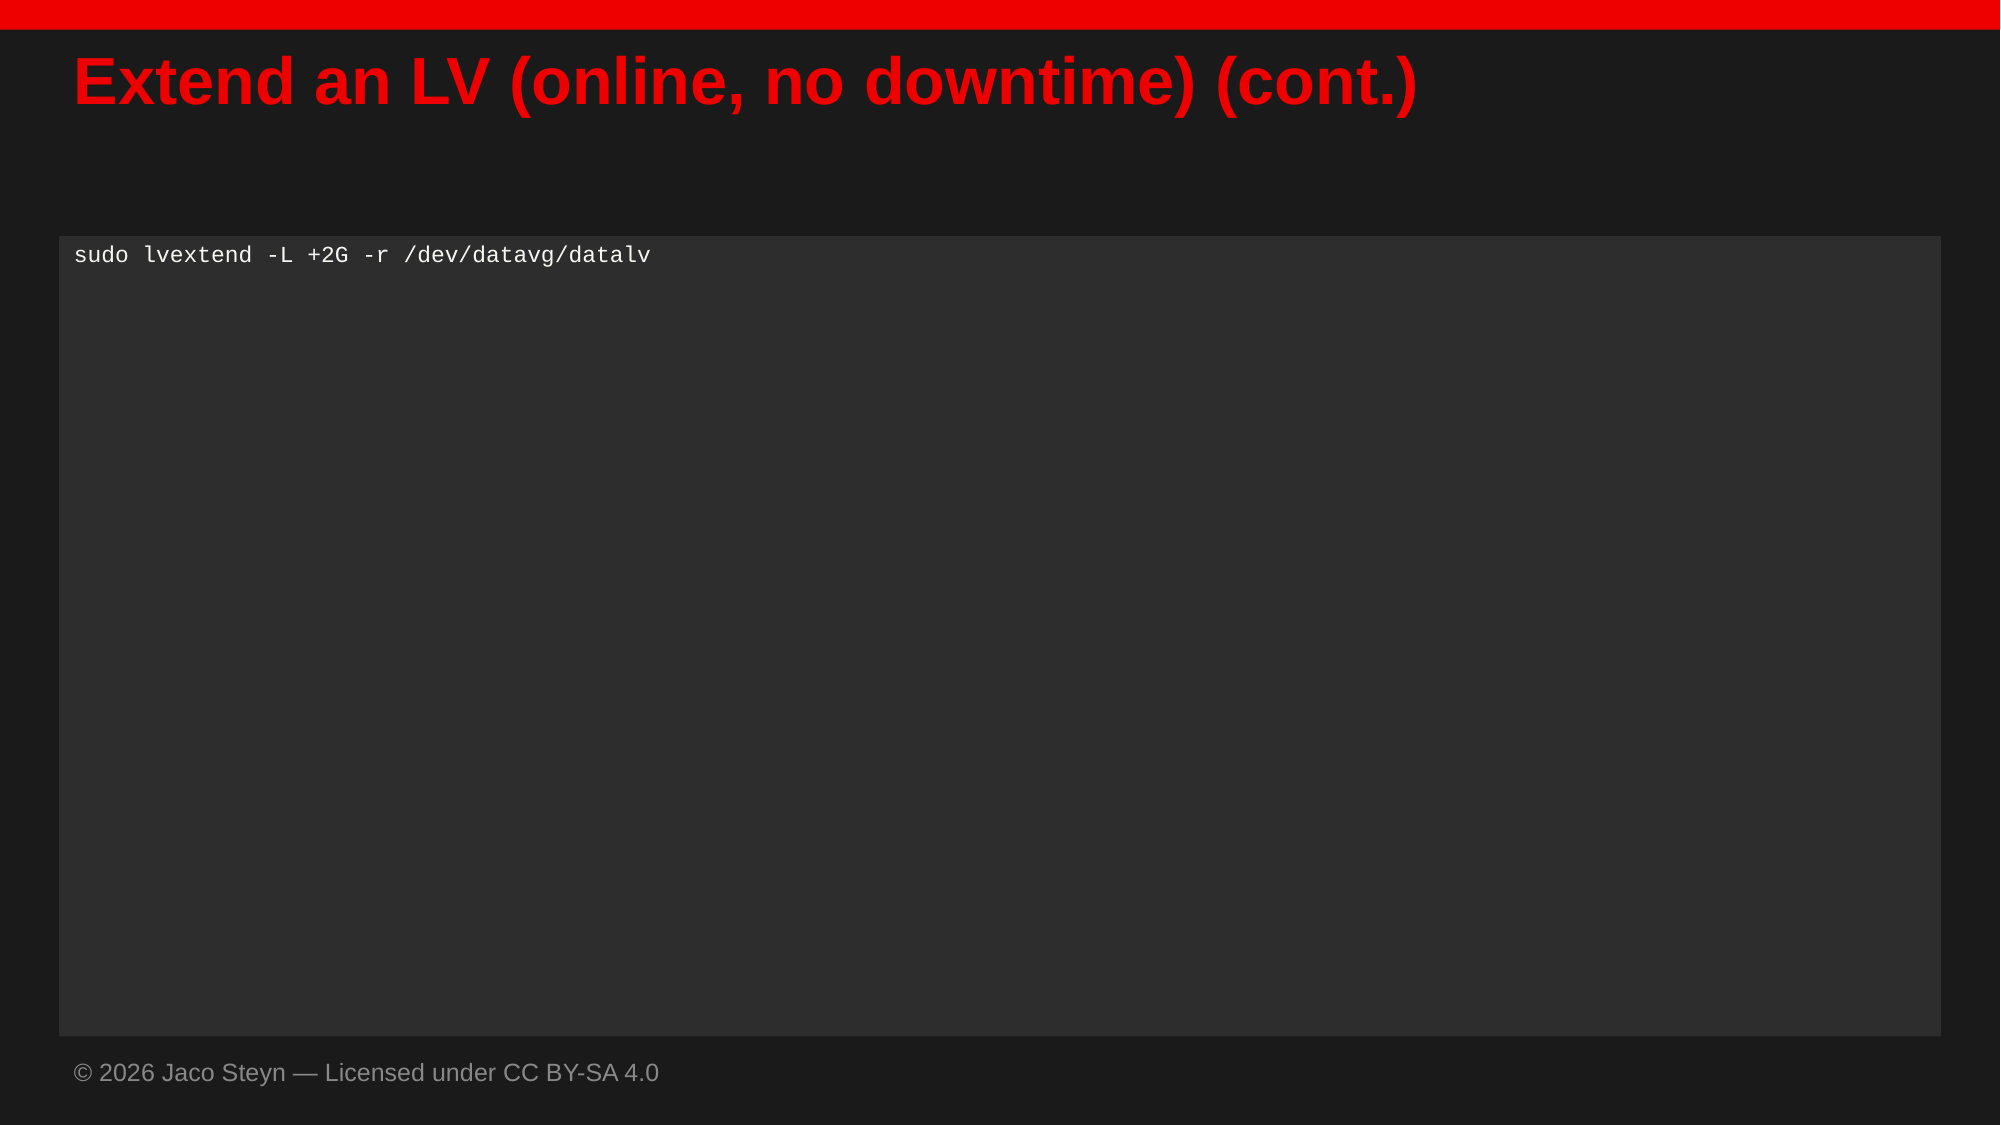

Extend an LV (online, no downtime) (cont.)
sudo lvextend -L +2G -r /dev/datavg/datalv
© 2026 Jaco Steyn — Licensed under CC BY-SA 4.0